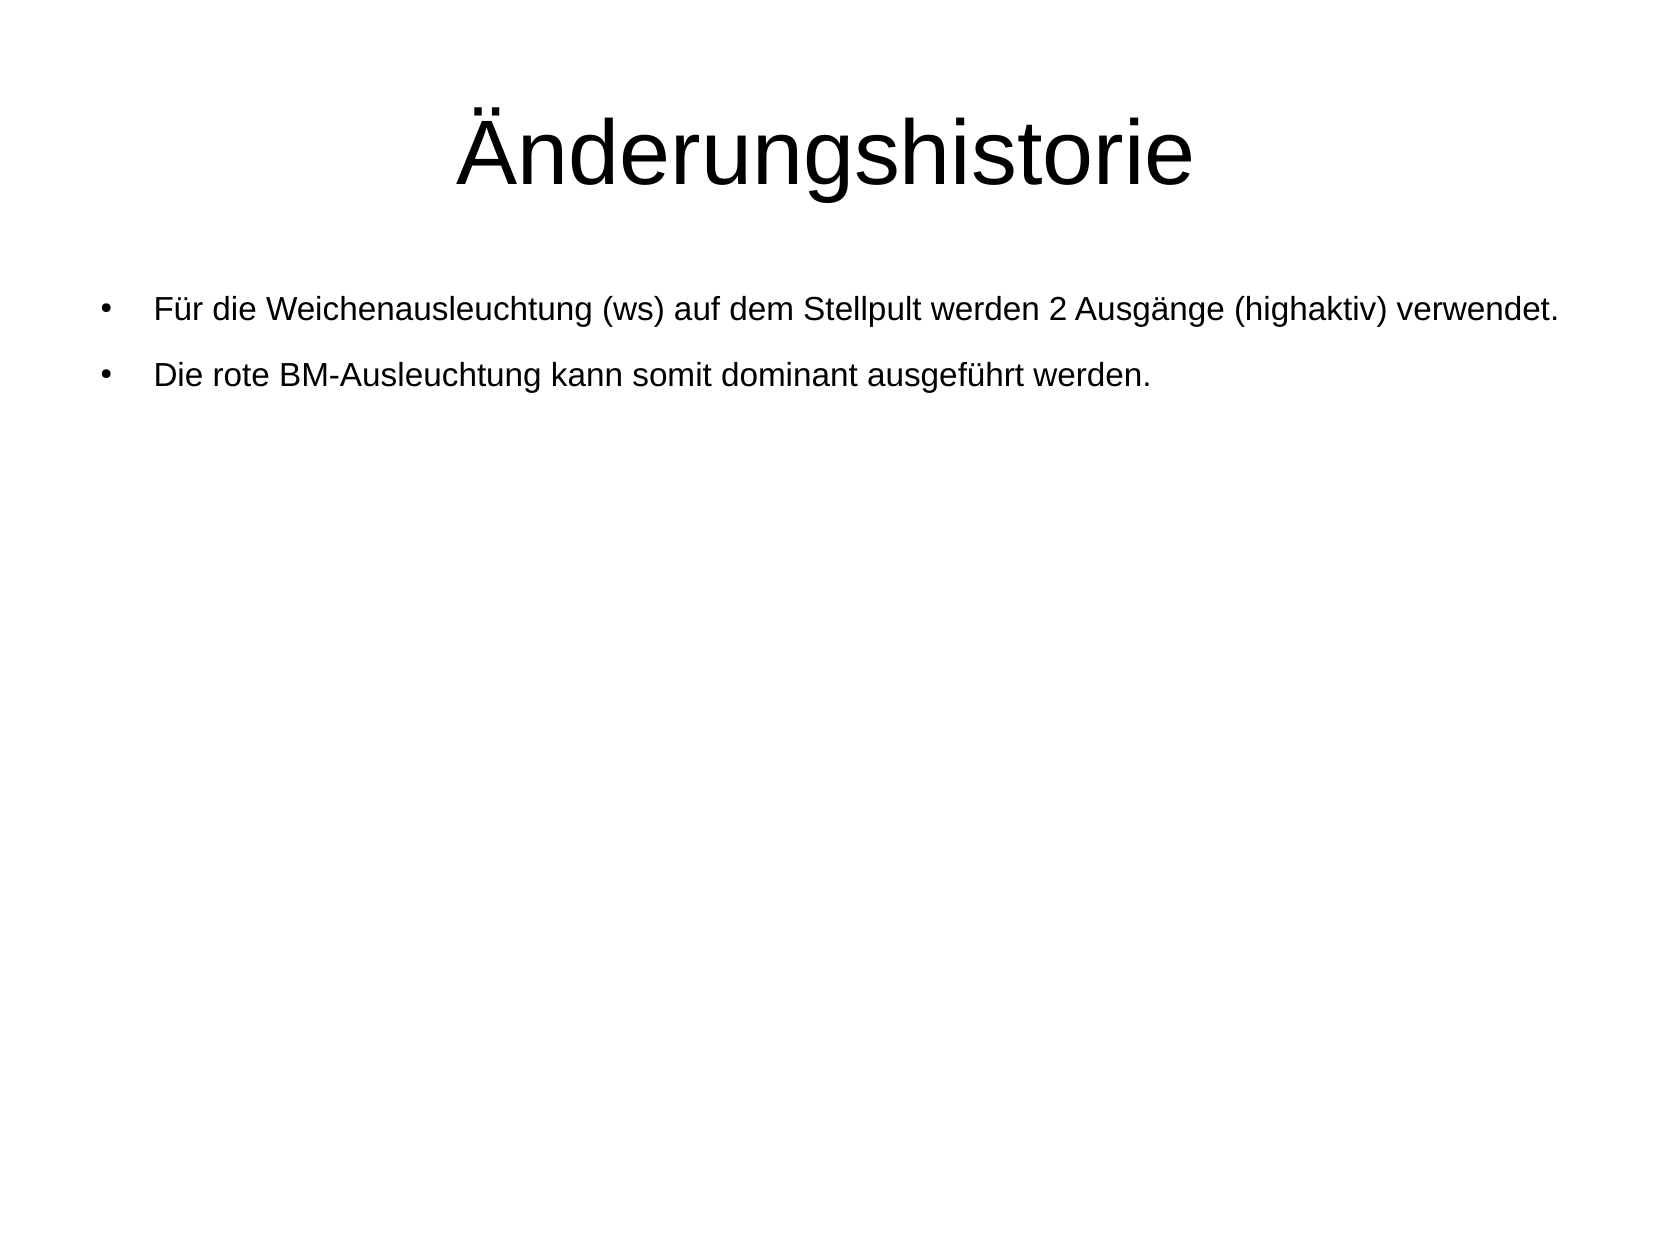

# Änderungshistorie
Für die Weichenausleuchtung (ws) auf dem Stellpult werden 2 Ausgänge (highaktiv) verwendet.
Die rote BM-Ausleuchtung kann somit dominant ausgeführt werden.